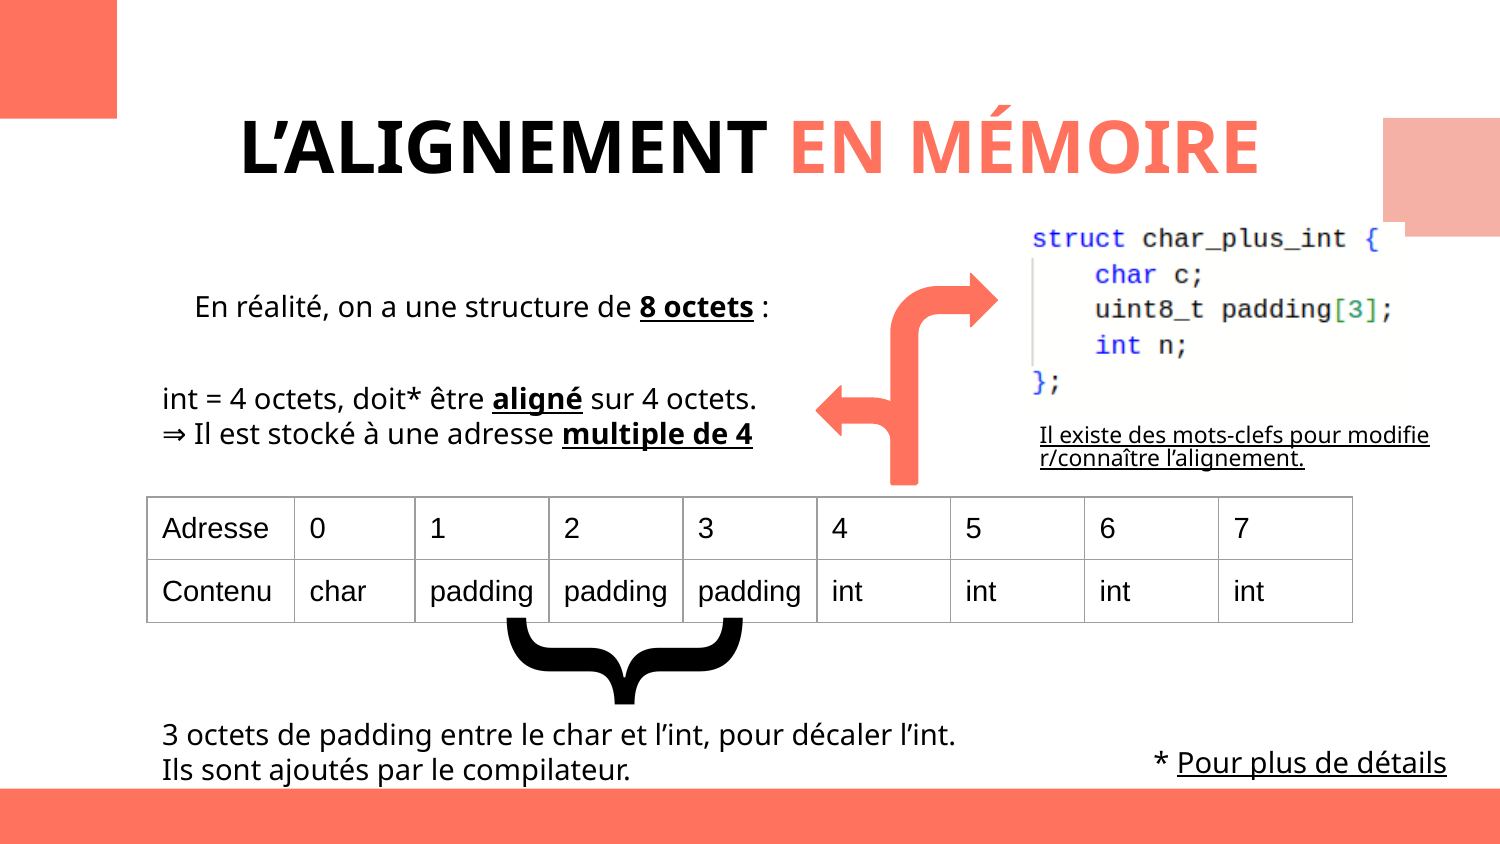

# L’ALIGNEMENT EN MÉMOIRE
En réalité, on a une structure de 8 octets :
int = 4 octets, doit* être aligné sur 4 octets.
⇒ Il est stocké à une adresse multiple de 4
Il existe des mots-clefs pour modifier/connaître l’alignement.
{
| Adresse | 0 | 1 | 2 | 3 | 4 | 5 | 6 | 7 |
| --- | --- | --- | --- | --- | --- | --- | --- | --- |
| Contenu | char | padding | padding | padding | int | int | int | int |
3 octets de padding entre le char et l’int, pour décaler l’int.
Ils sont ajoutés par le compilateur.
* Pour plus de détails